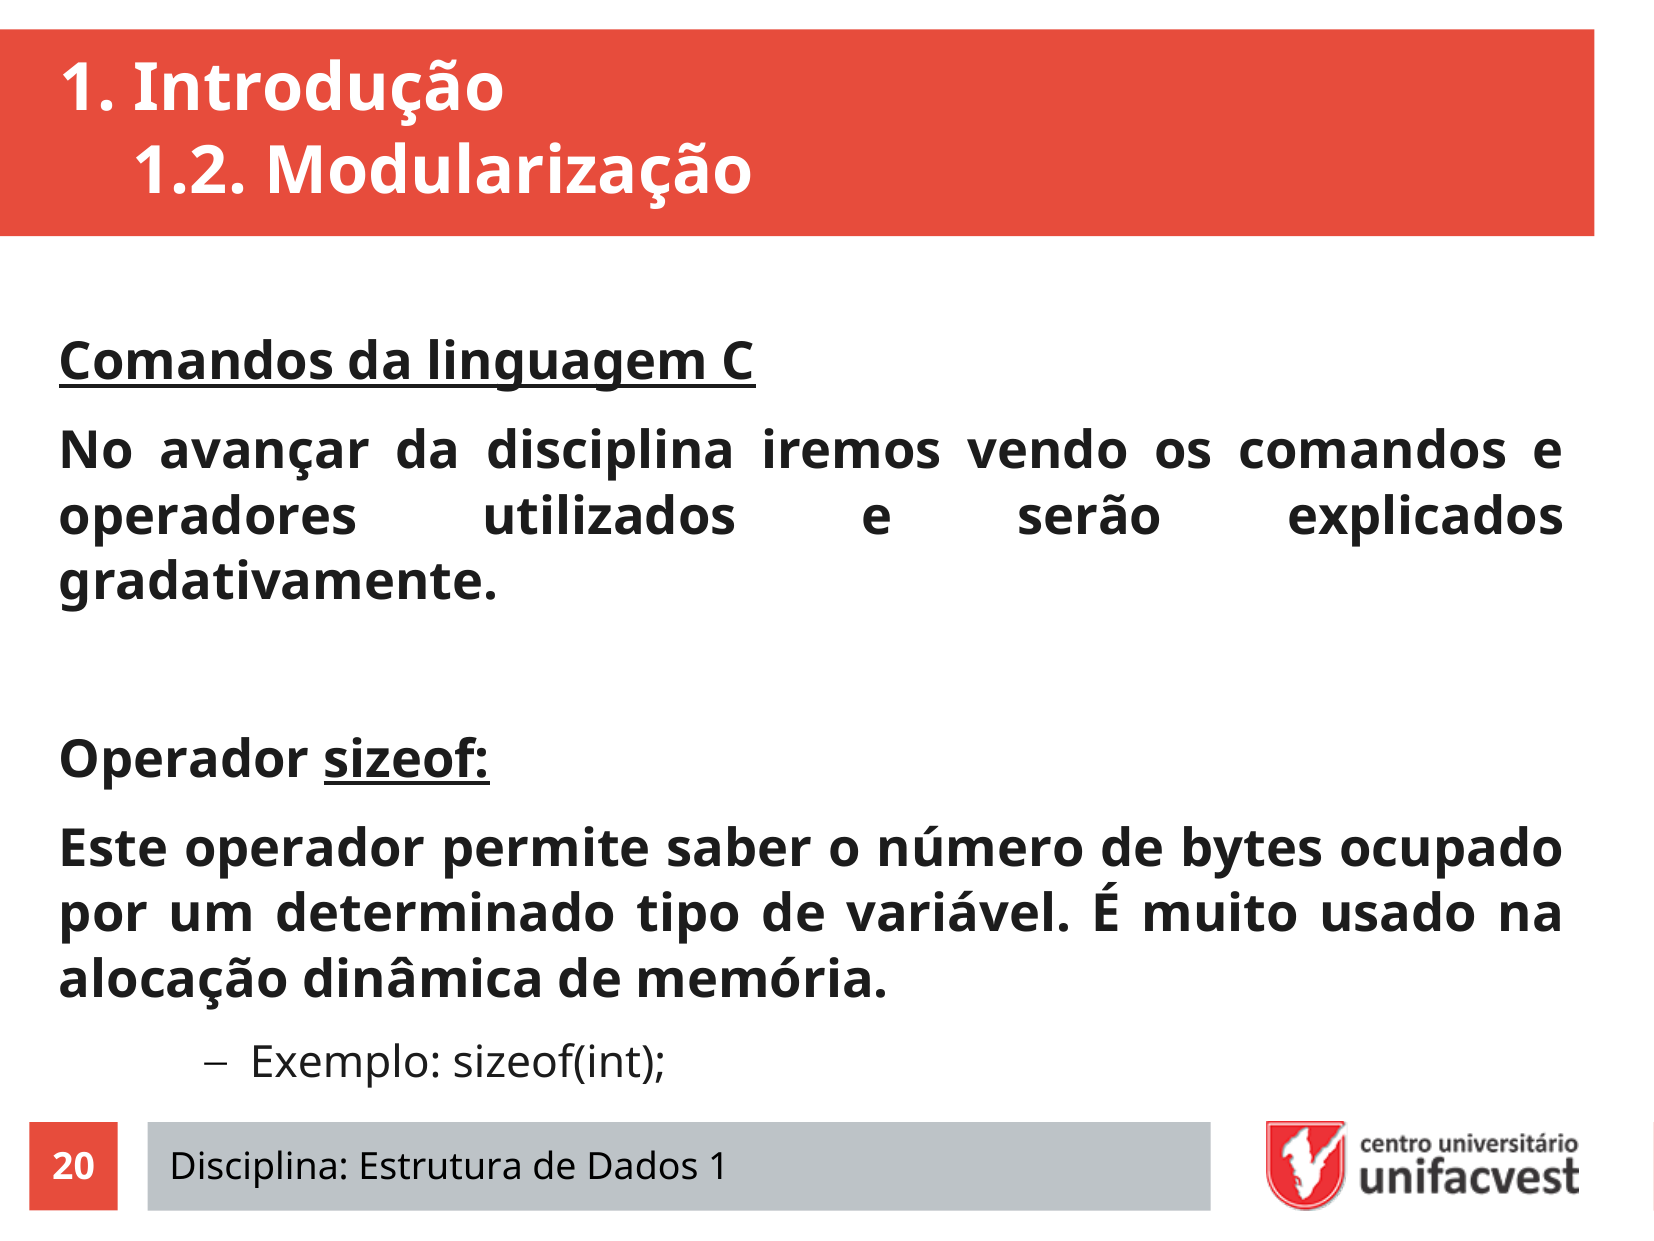

# 1. Introdução 1.2. Modularização
Comandos da linguagem C
No avançar da disciplina iremos vendo os comandos e operadores utilizados e serão explicados gradativamente.
Operador sizeof:
Este operador permite saber o número de bytes ocupado por um determinado tipo de variável. É muito usado na alocação dinâmica de memória.
Exemplo: sizeof(int);
20
Disciplina: Estrutura de Dados 1